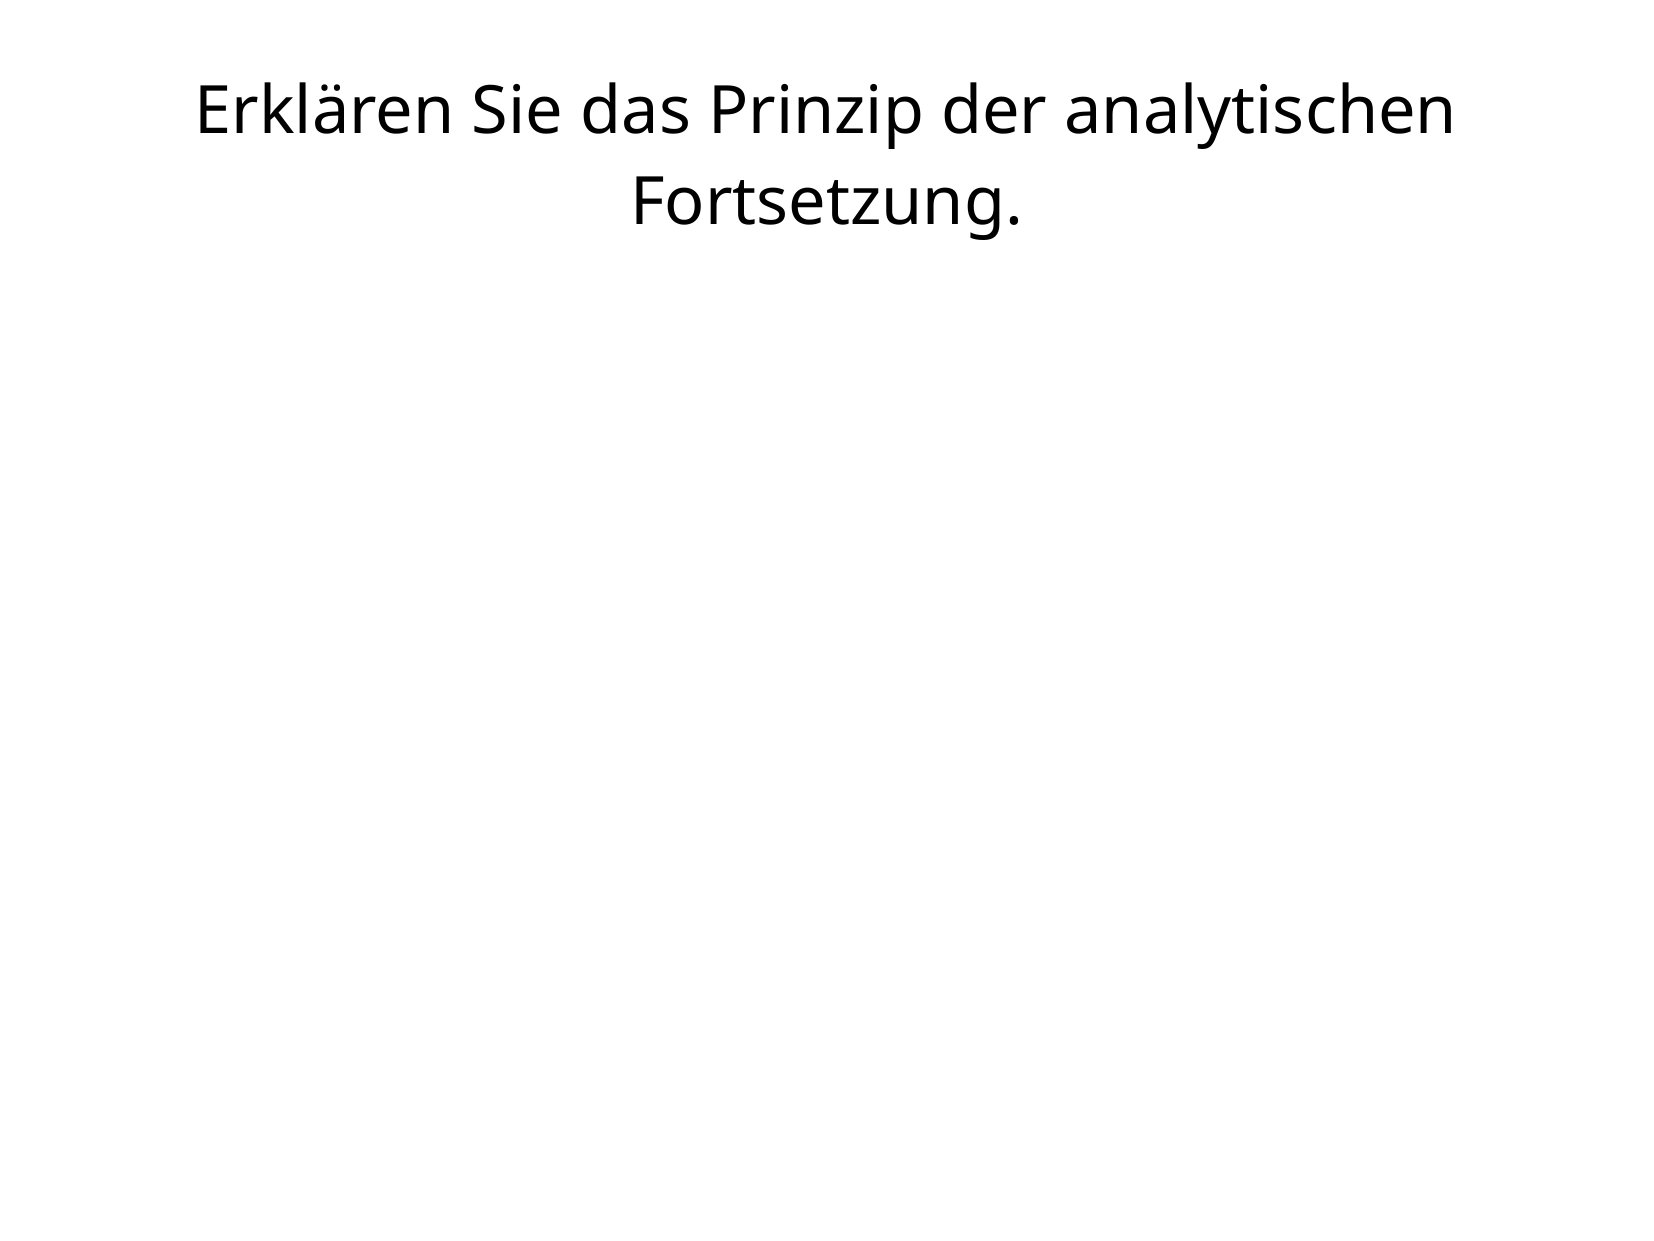

# Erklären Sie das Prinzip der analytischen Fortsetzung.